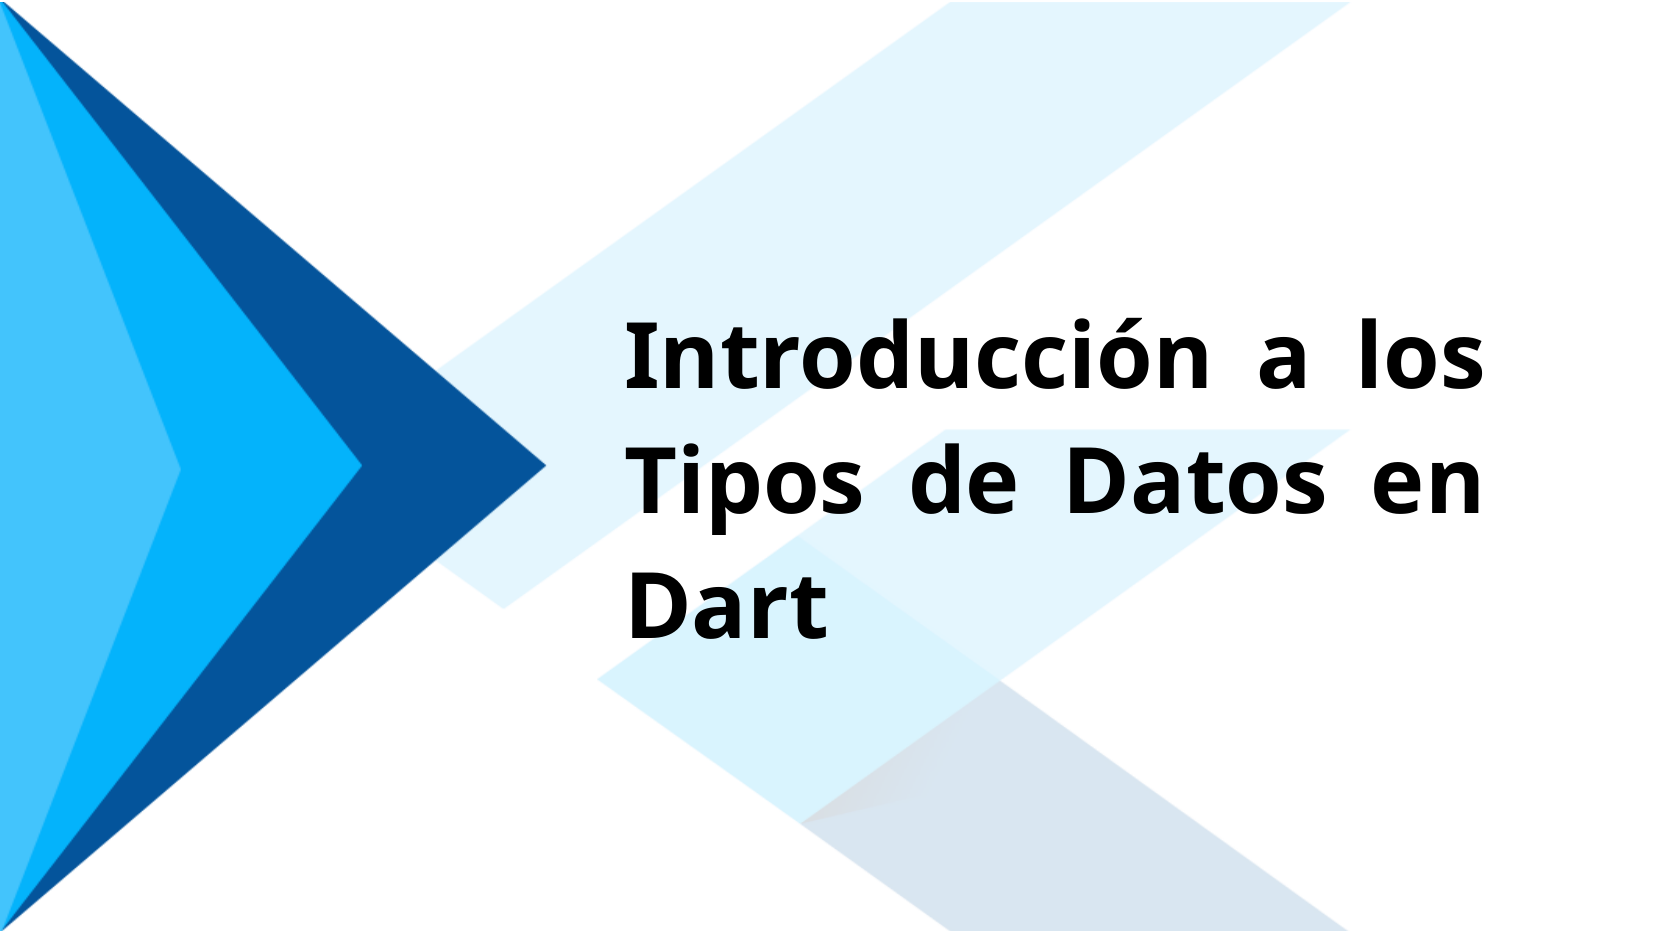

Introducción a los Tipos de Datos en Dart